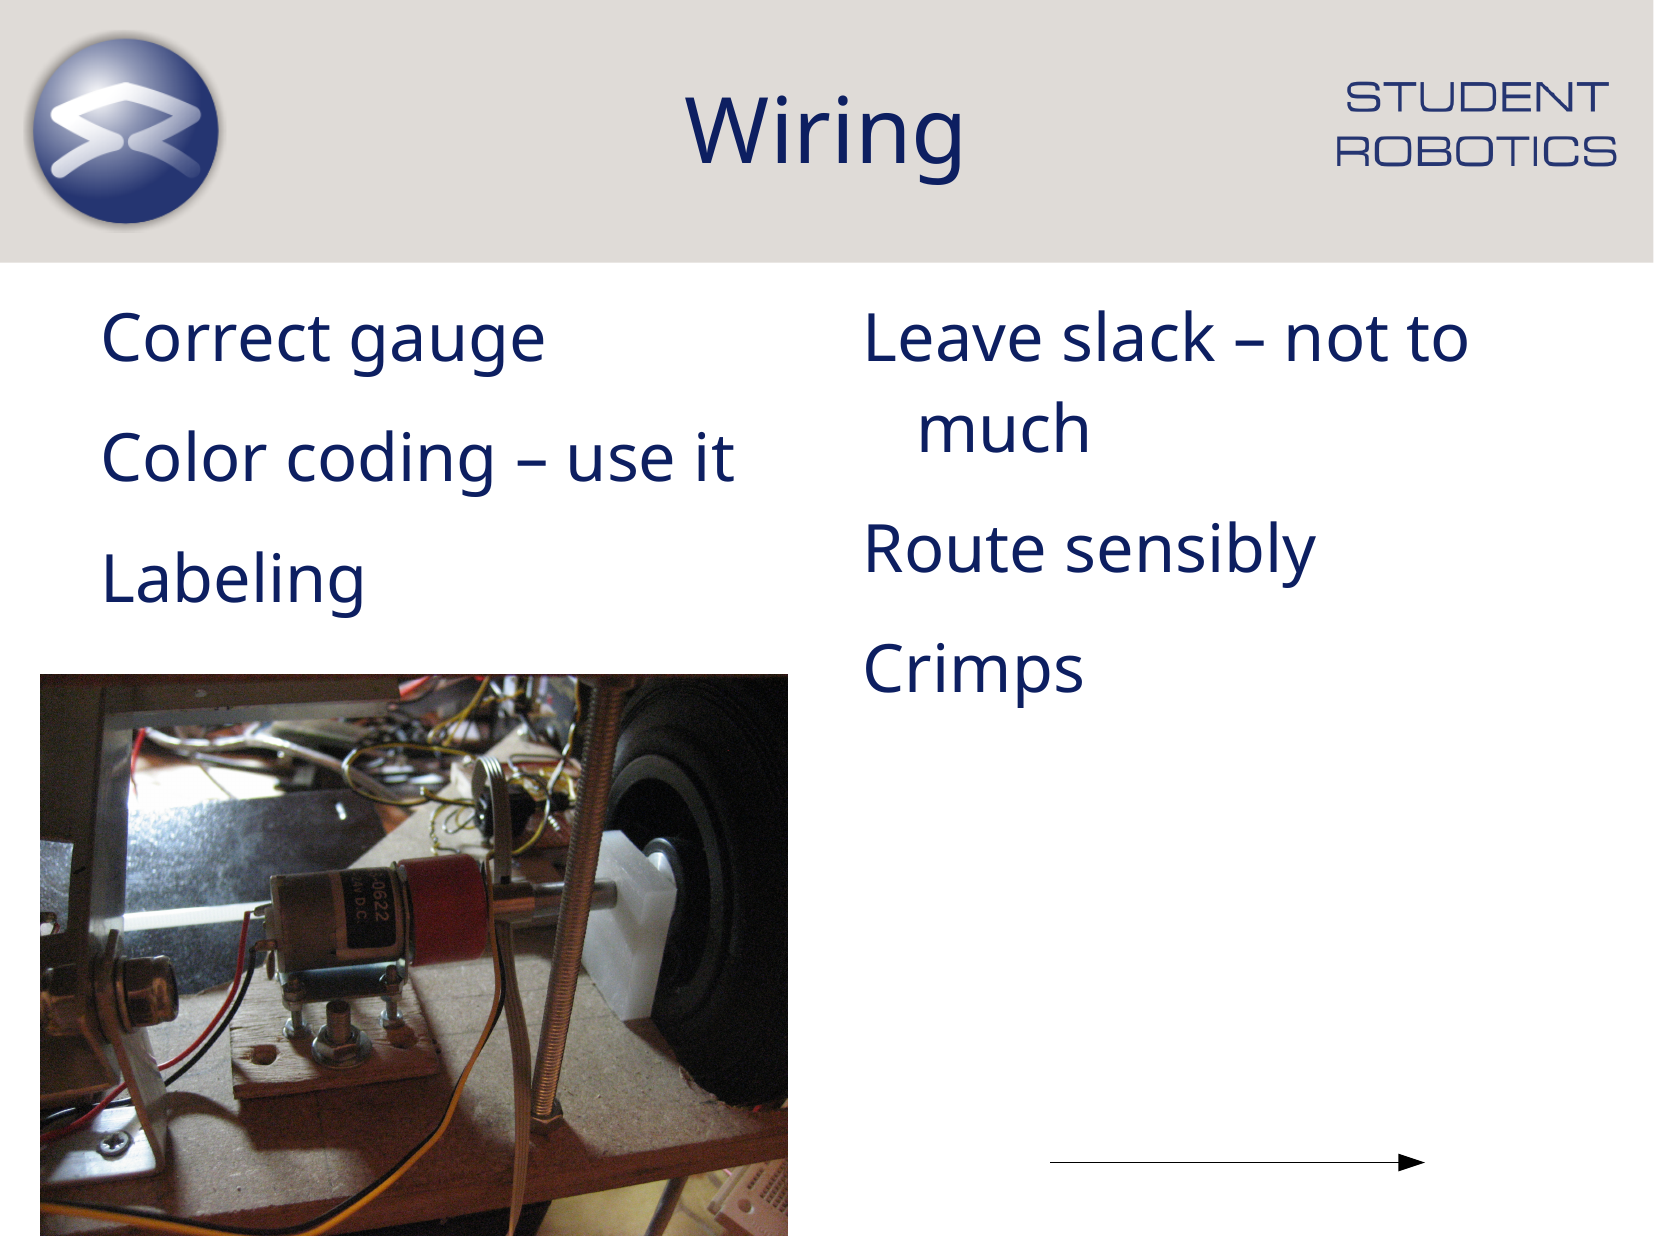

# Wiring
Correct gauge
Color coding – use it
Labeling
Leave slack – not to much
Route sensibly
Crimps